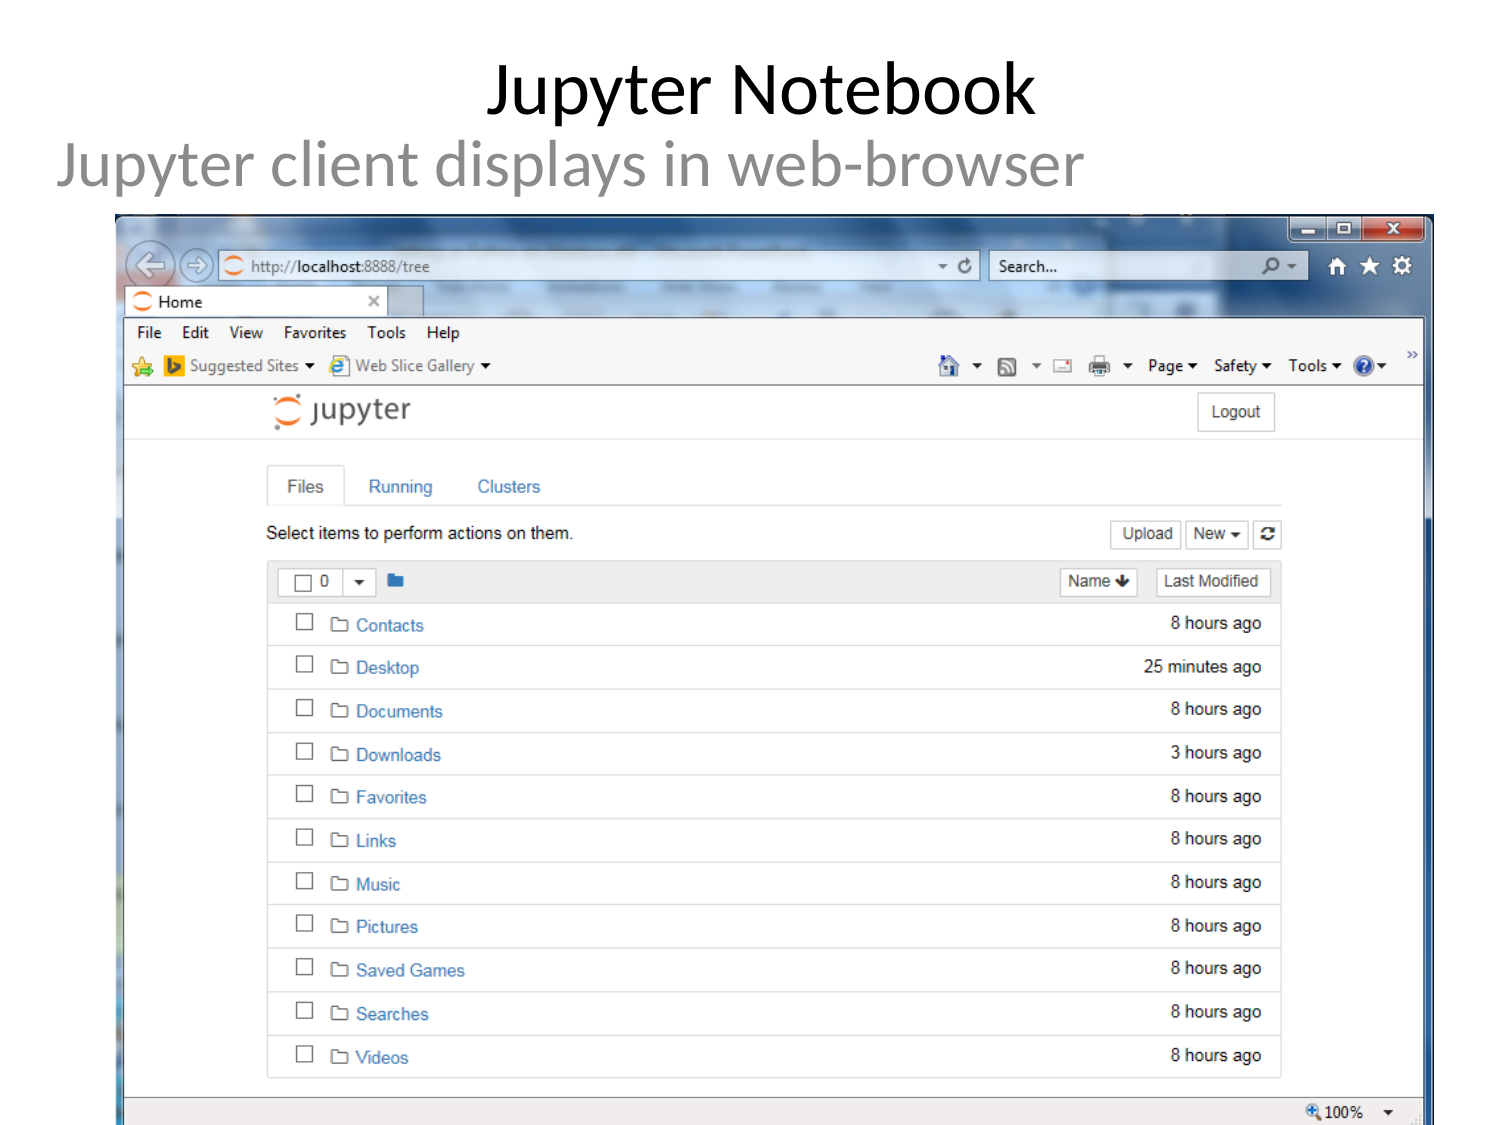

# Jupyter Notebook
Jupyter client displays in web-browser